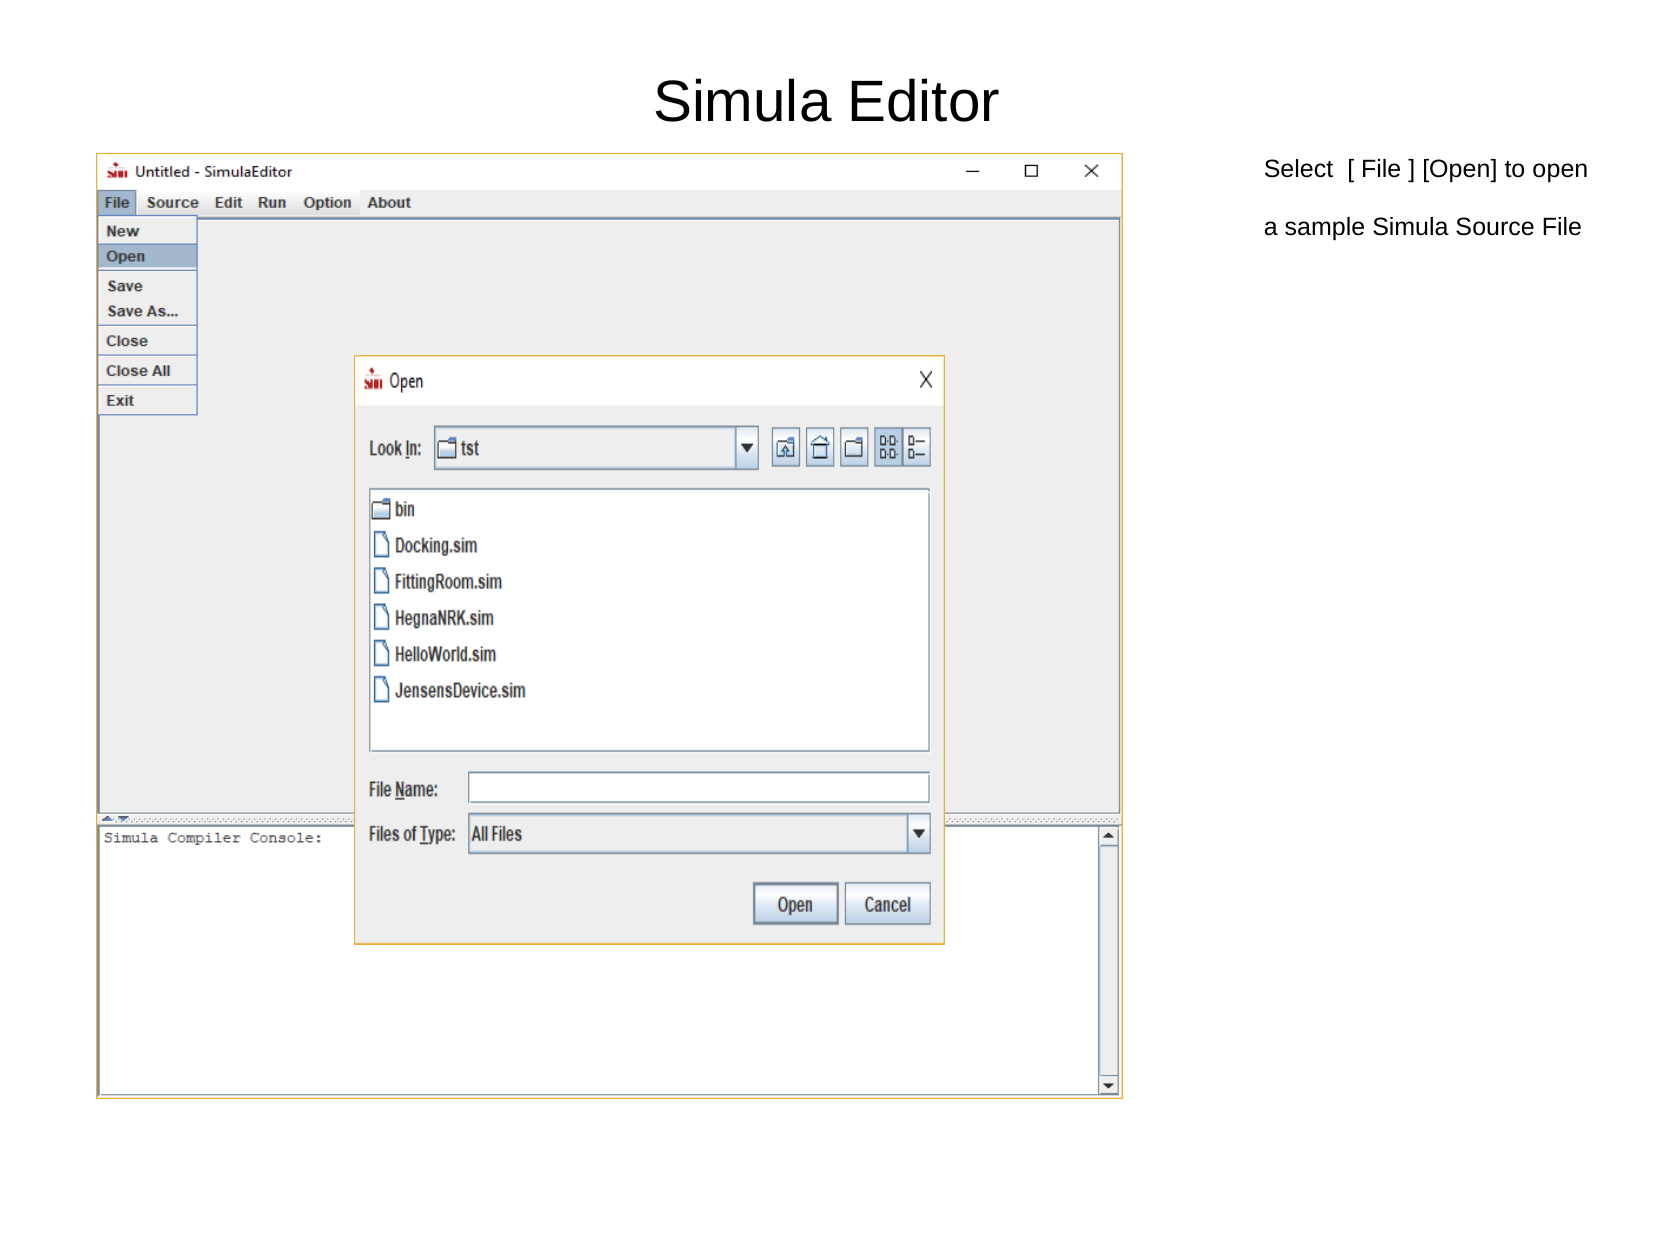

# Simula Editor
Select [ File ] [Open] to open
a sample Simula Source File